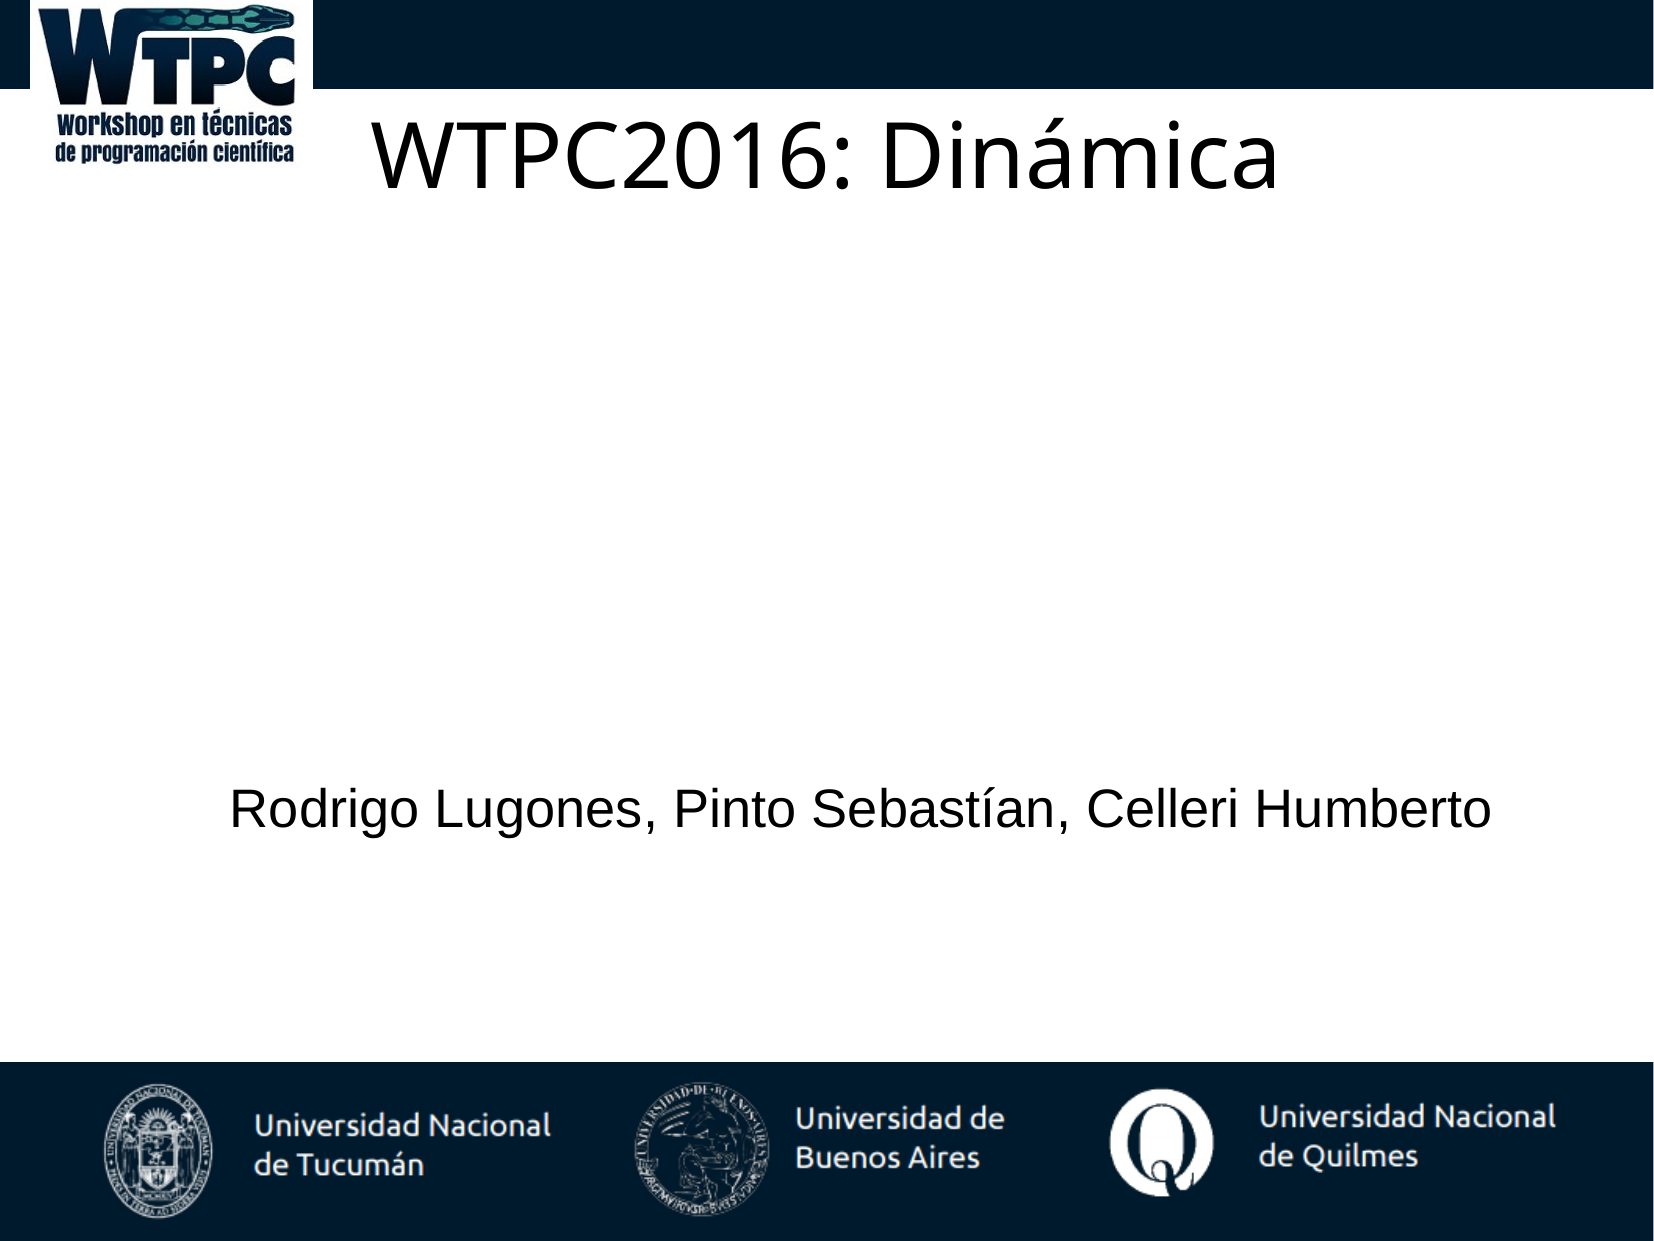

# WTPC2016: Dinámica
Rodrigo Lugones, Pinto Sebastían, Celleri Humberto